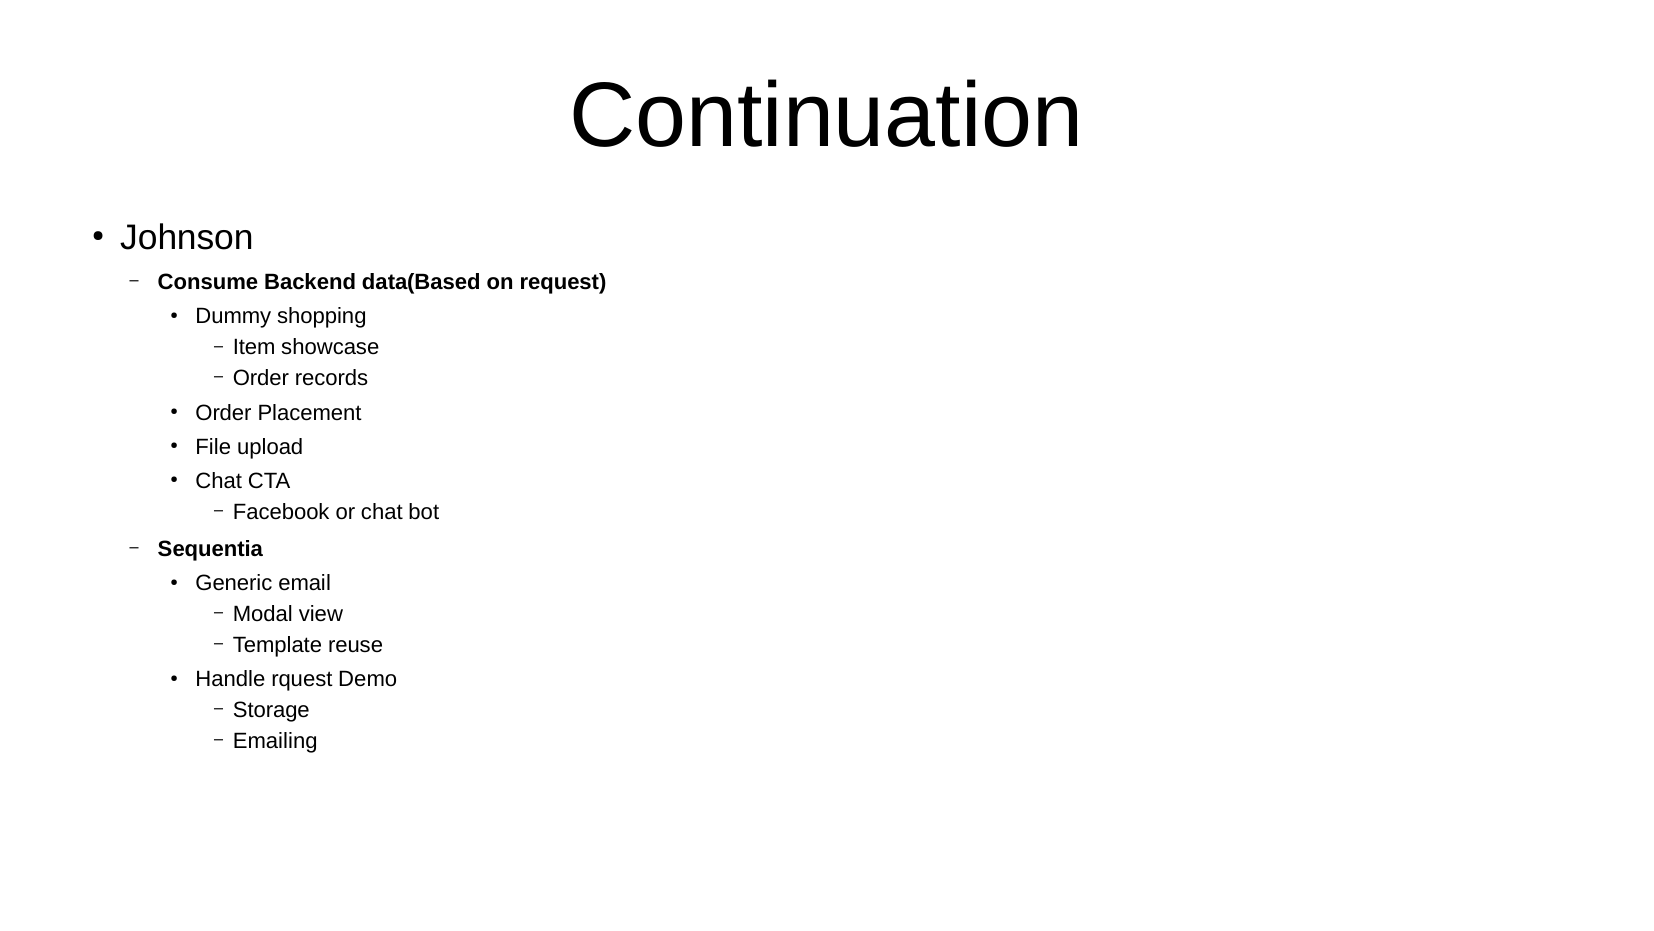

# Continuation
Johnson
Consume Backend data(Based on request)
Dummy shopping
Item showcase
Order records
Order Placement
File upload
Chat CTA
Facebook or chat bot
Sequentia
Generic email
Modal view
Template reuse
Handle rquest Demo
Storage
Emailing